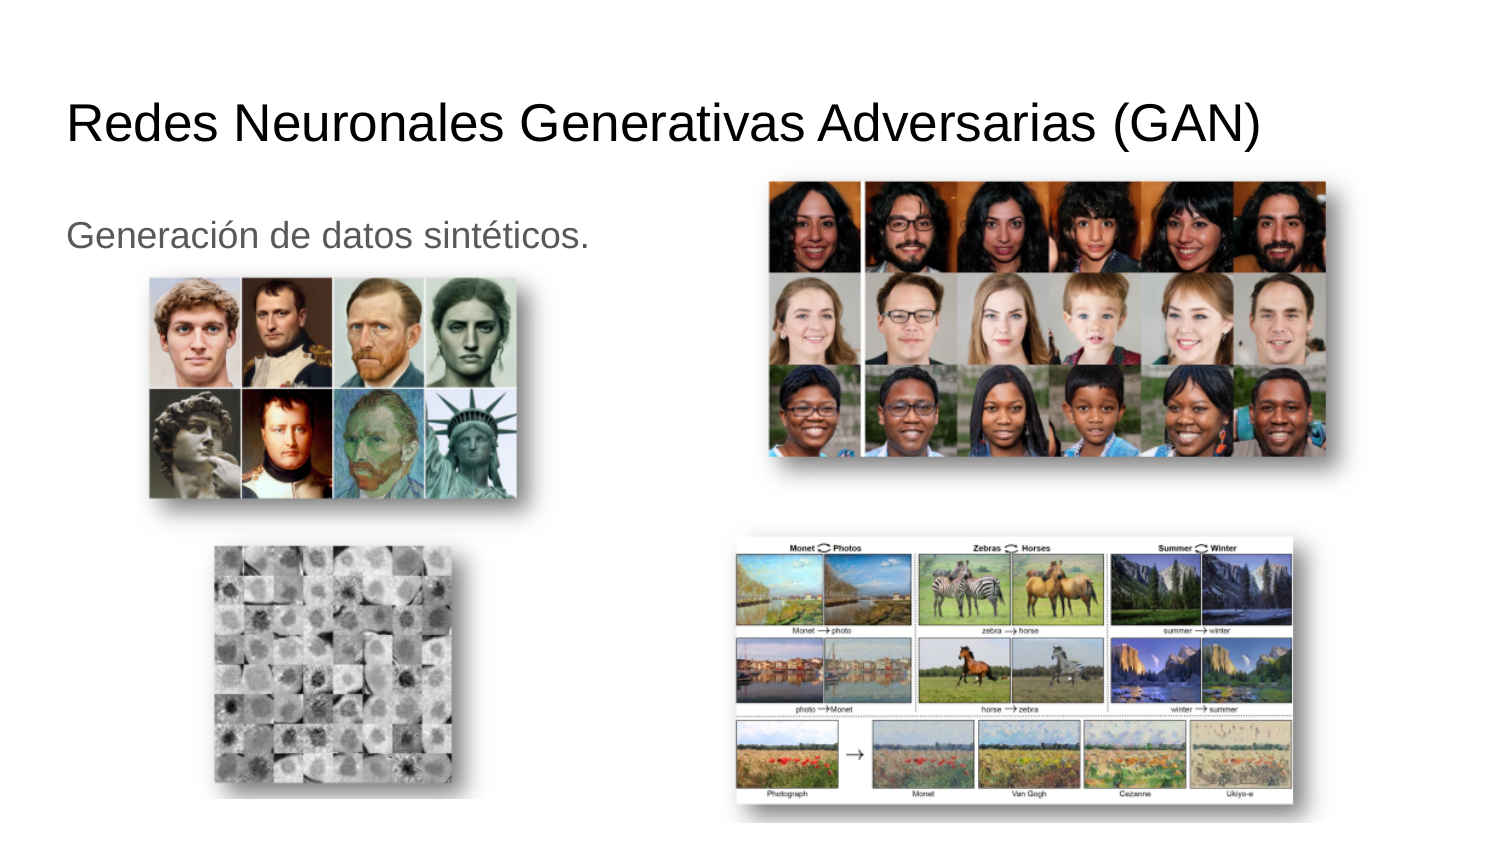

# Redes Neuronales Generativas Adversarias (GAN)
Generación de datos sintéticos.